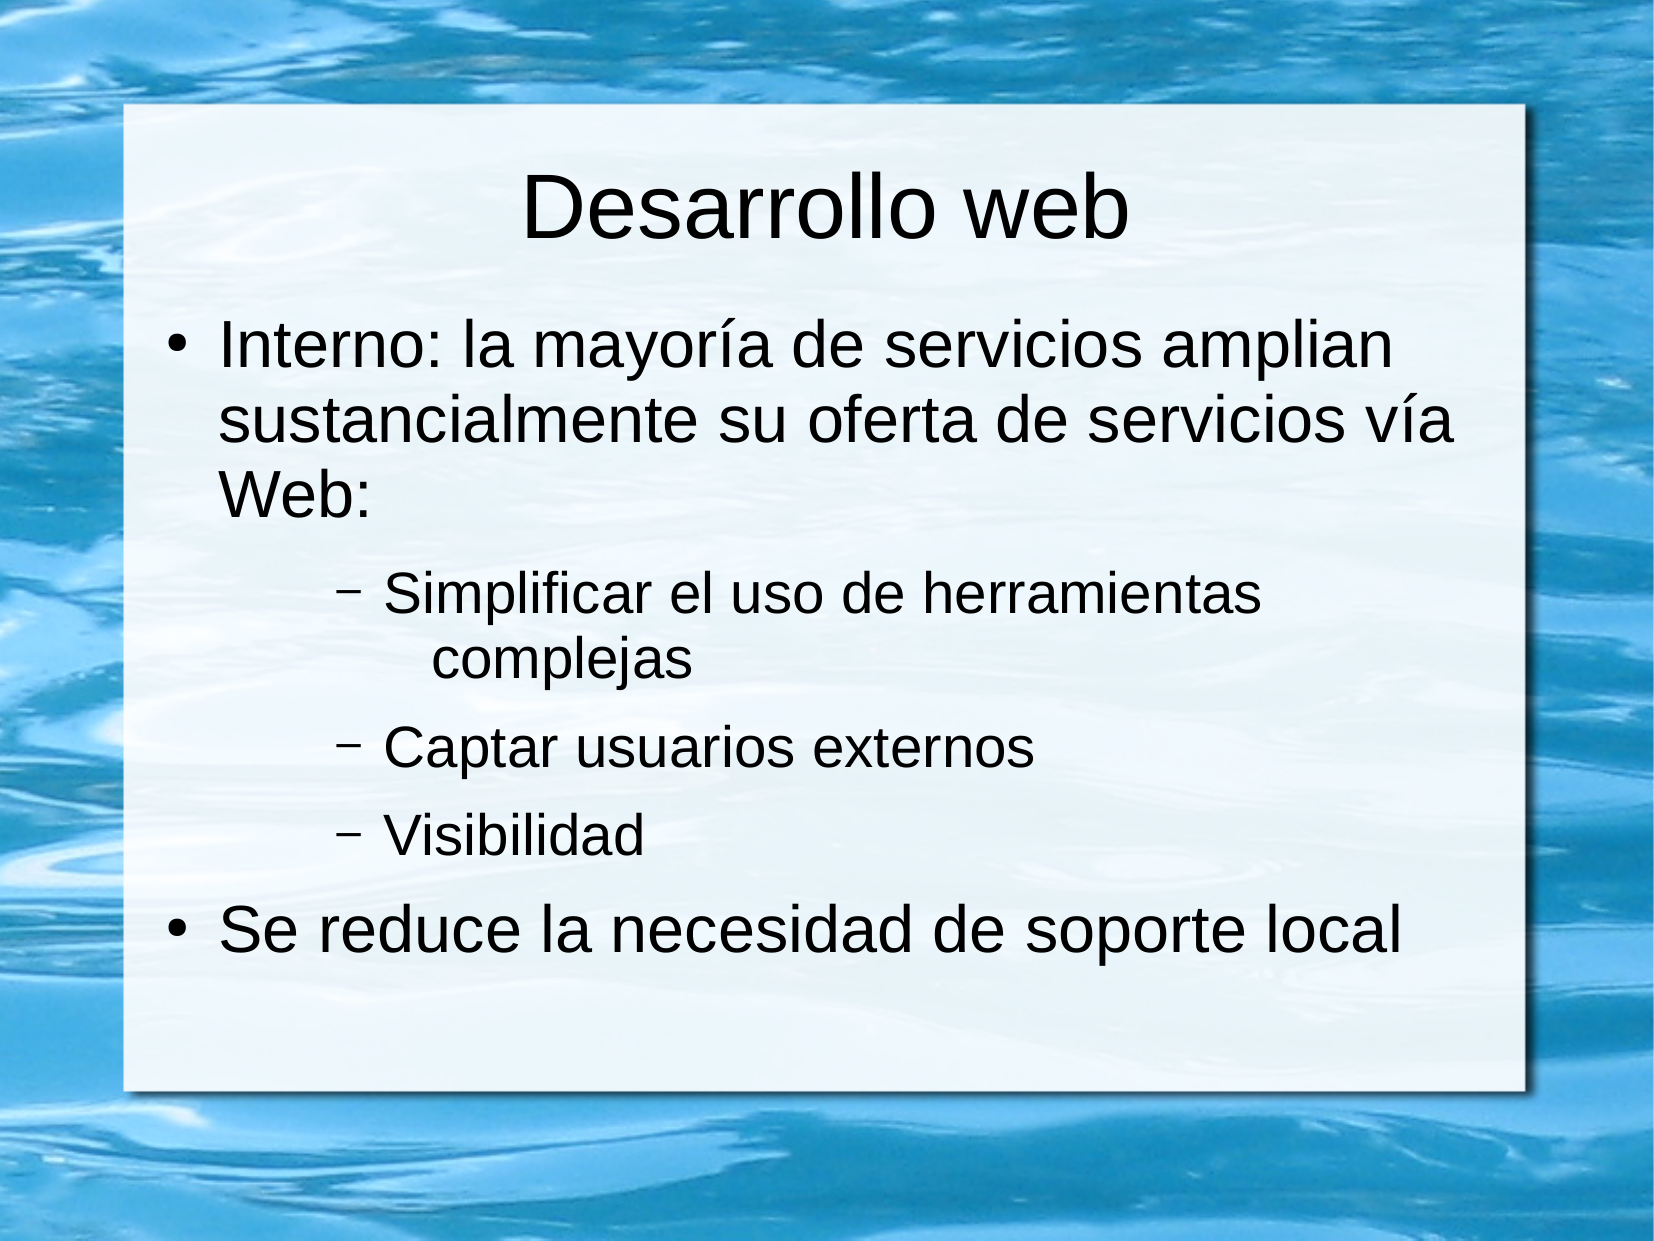

# Desarrollo web
Interno: la mayoría de servicios amplian sustancialmente su oferta de servicios vía Web:
Simplificar el uso de herramientas complejas
Captar usuarios externos
Visibilidad
Se reduce la necesidad de soporte local